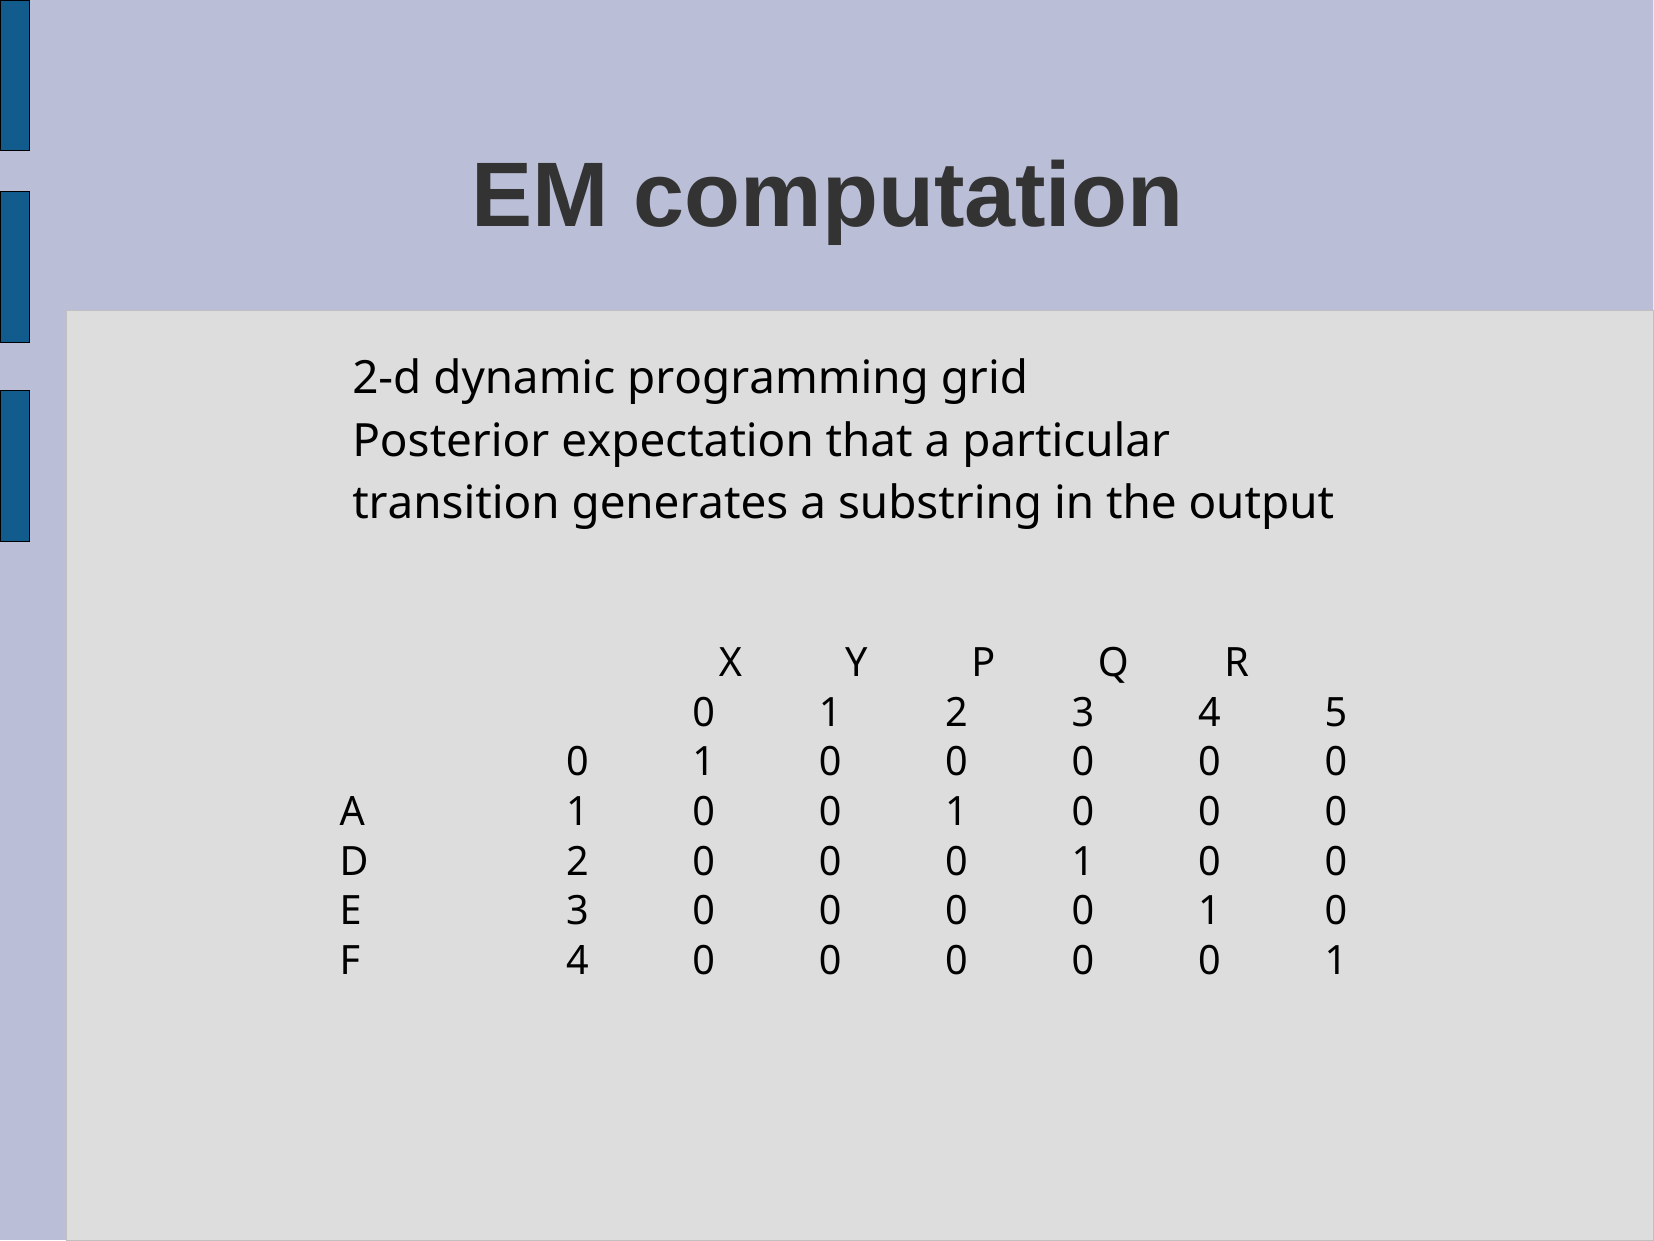

# EM computation
2-d dynamic programming grid
Posterior expectation that a particular
transition generates a substring in the output